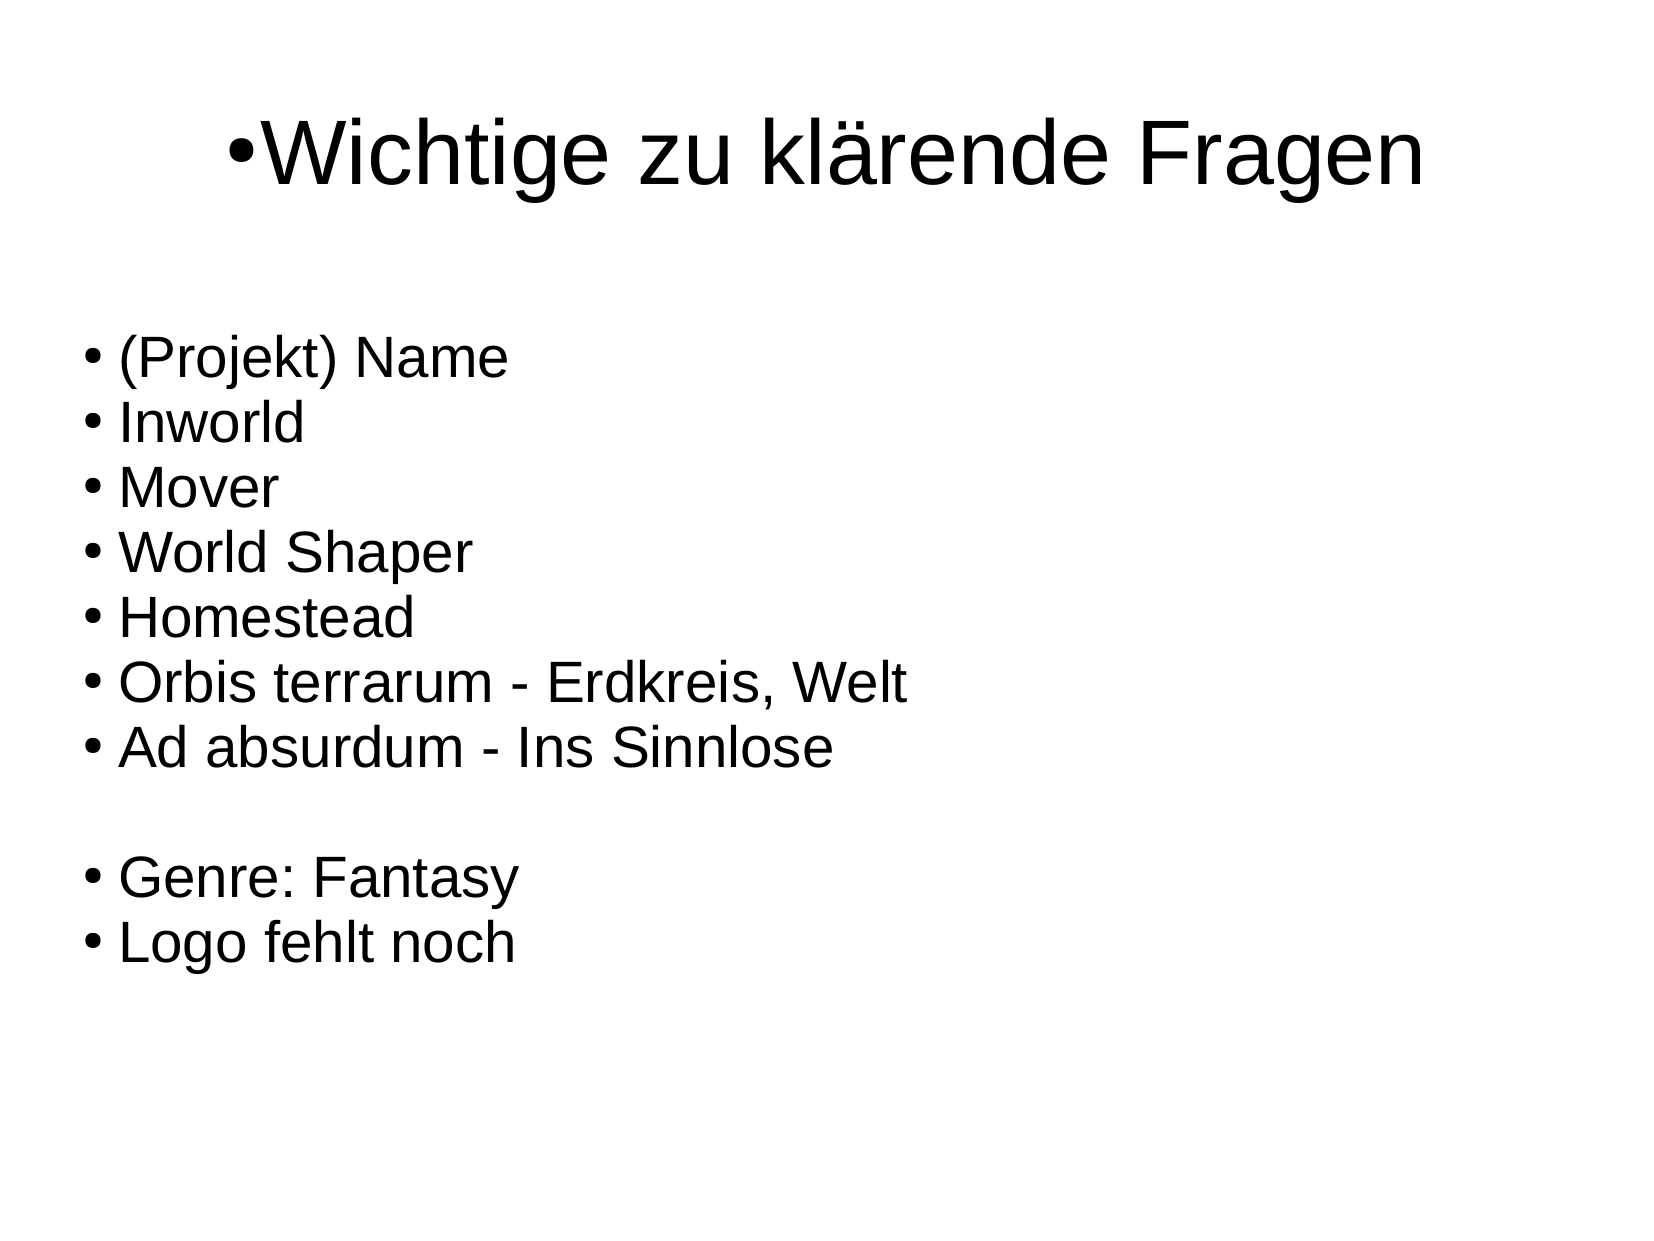

# Wichtige zu klärende Fragen
(Projekt) Name
Inworld
Mover
World Shaper
Homestead
Orbis terrarum - Erdkreis, Welt
Ad absurdum - Ins Sinnlose
Genre: Fantasy
Logo fehlt noch